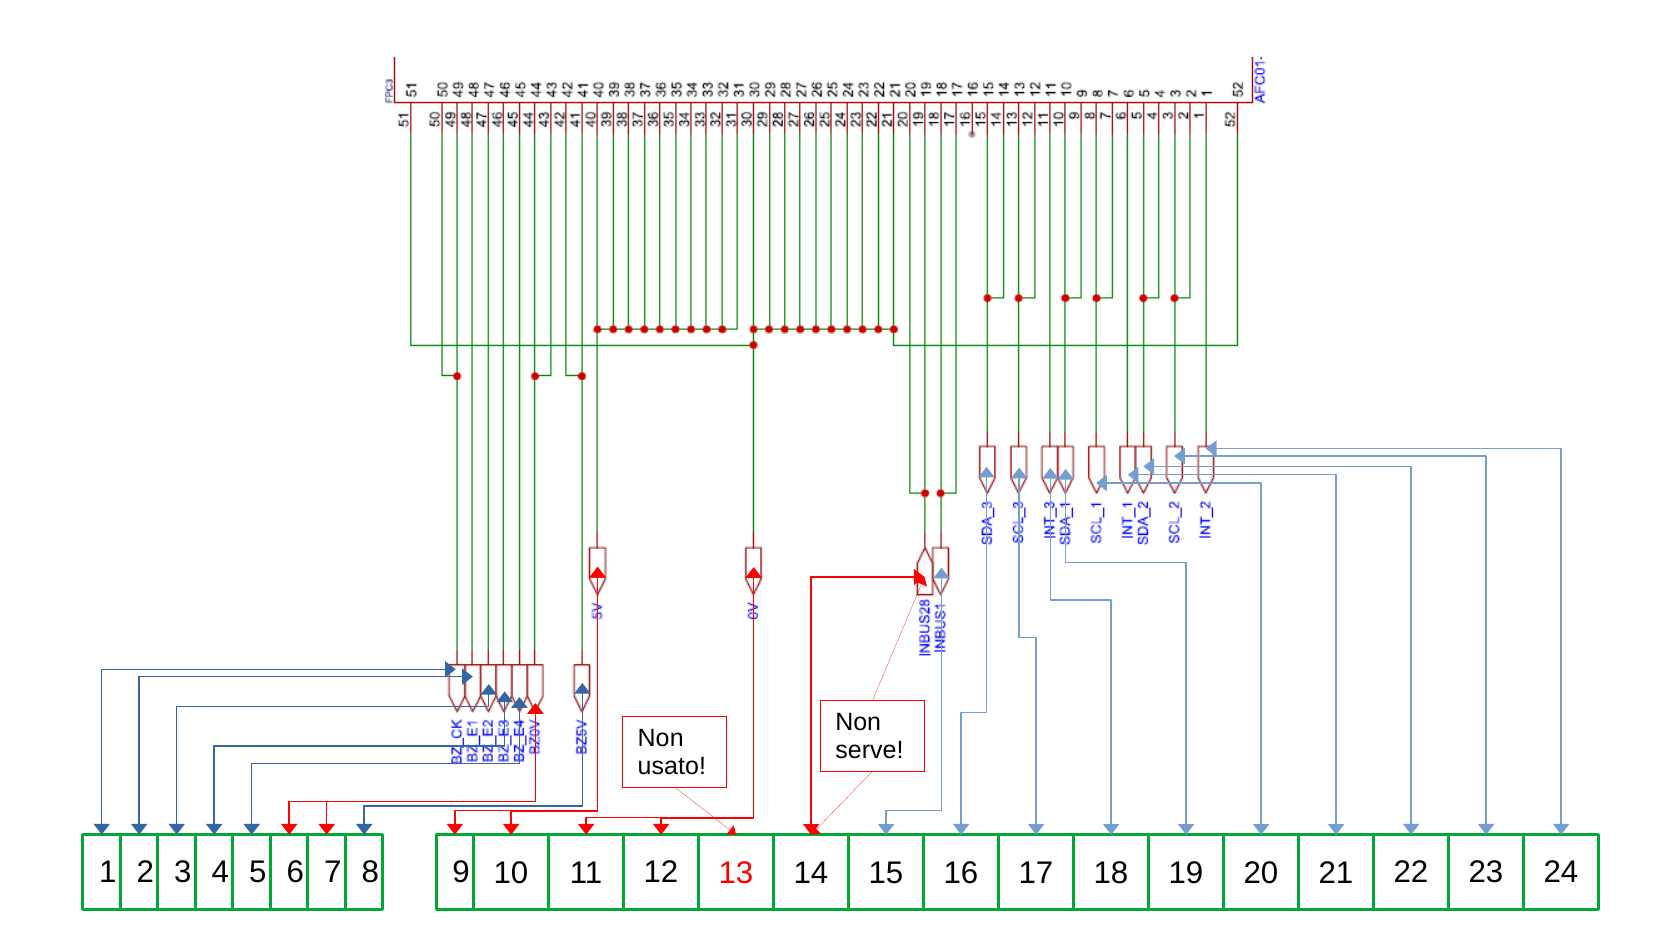

Non serve!
Non usato!
1
2
3
4
5
6
7
8
9
12
22
23
24
10
11
13
16
2
6
14
15
16
2
6
17
17
18
18
19
20
21